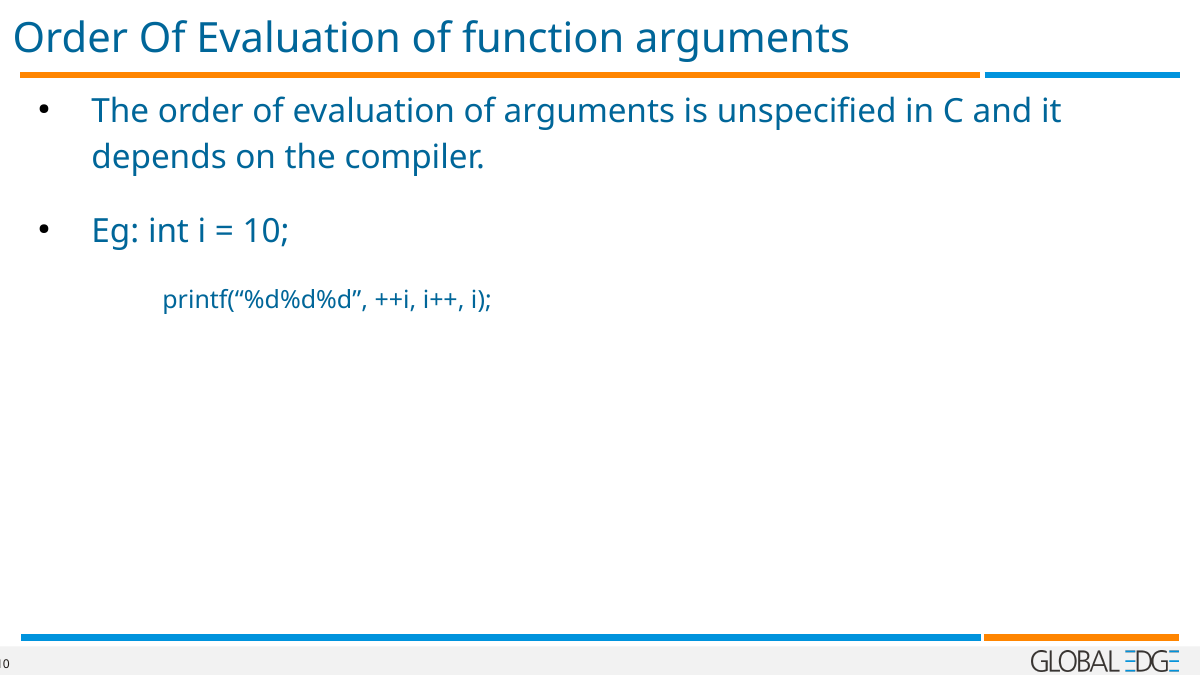

# Order Of Evaluation of function arguments
The order of evaluation of arguments is unspecified in C and it depends on the compiler.
Eg: int i = 10;
printf(“%d%d%d”, ++i, i++, i);